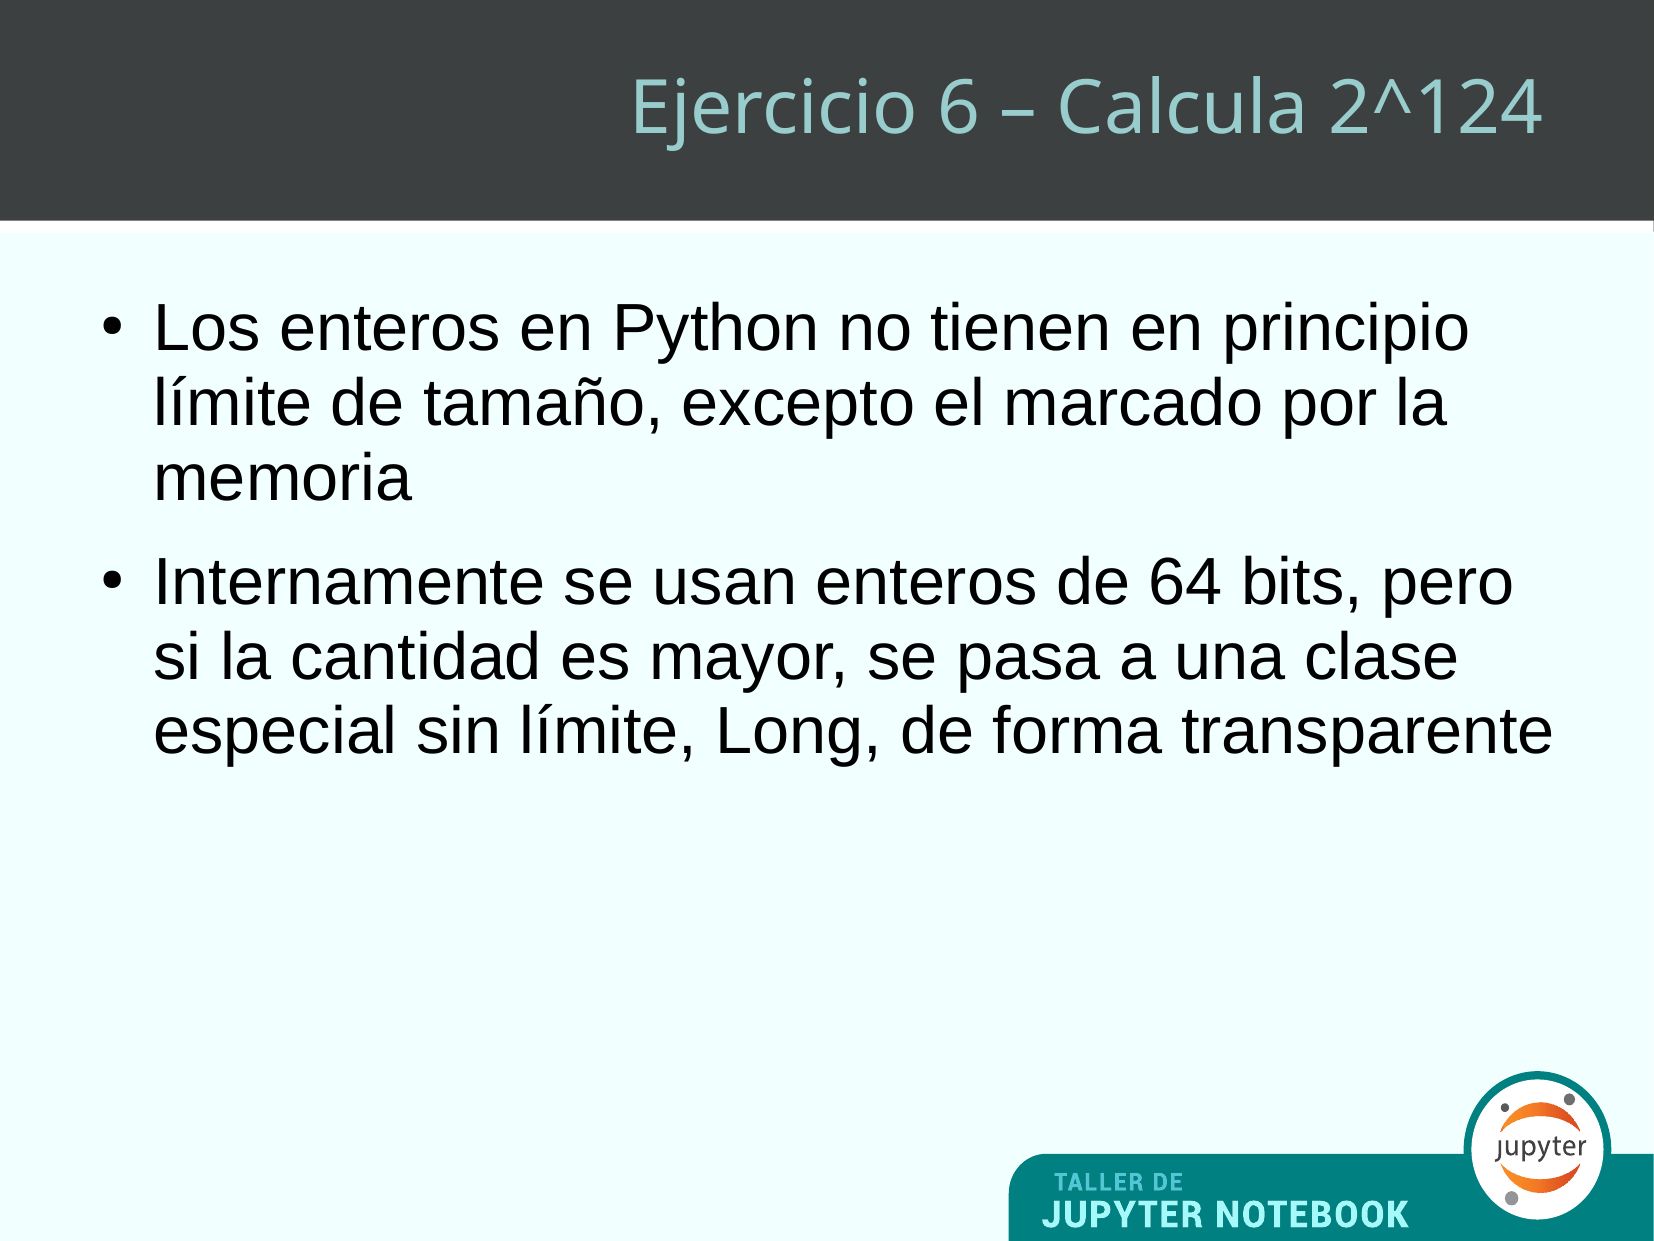

# Ejercicio 6 – Calcula 2^124
Los enteros en Python no tienen en principio límite de tamaño, excepto el marcado por la memoria
Internamente se usan enteros de 64 bits, pero si la cantidad es mayor, se pasa a una clase especial sin límite, Long, de forma transparente